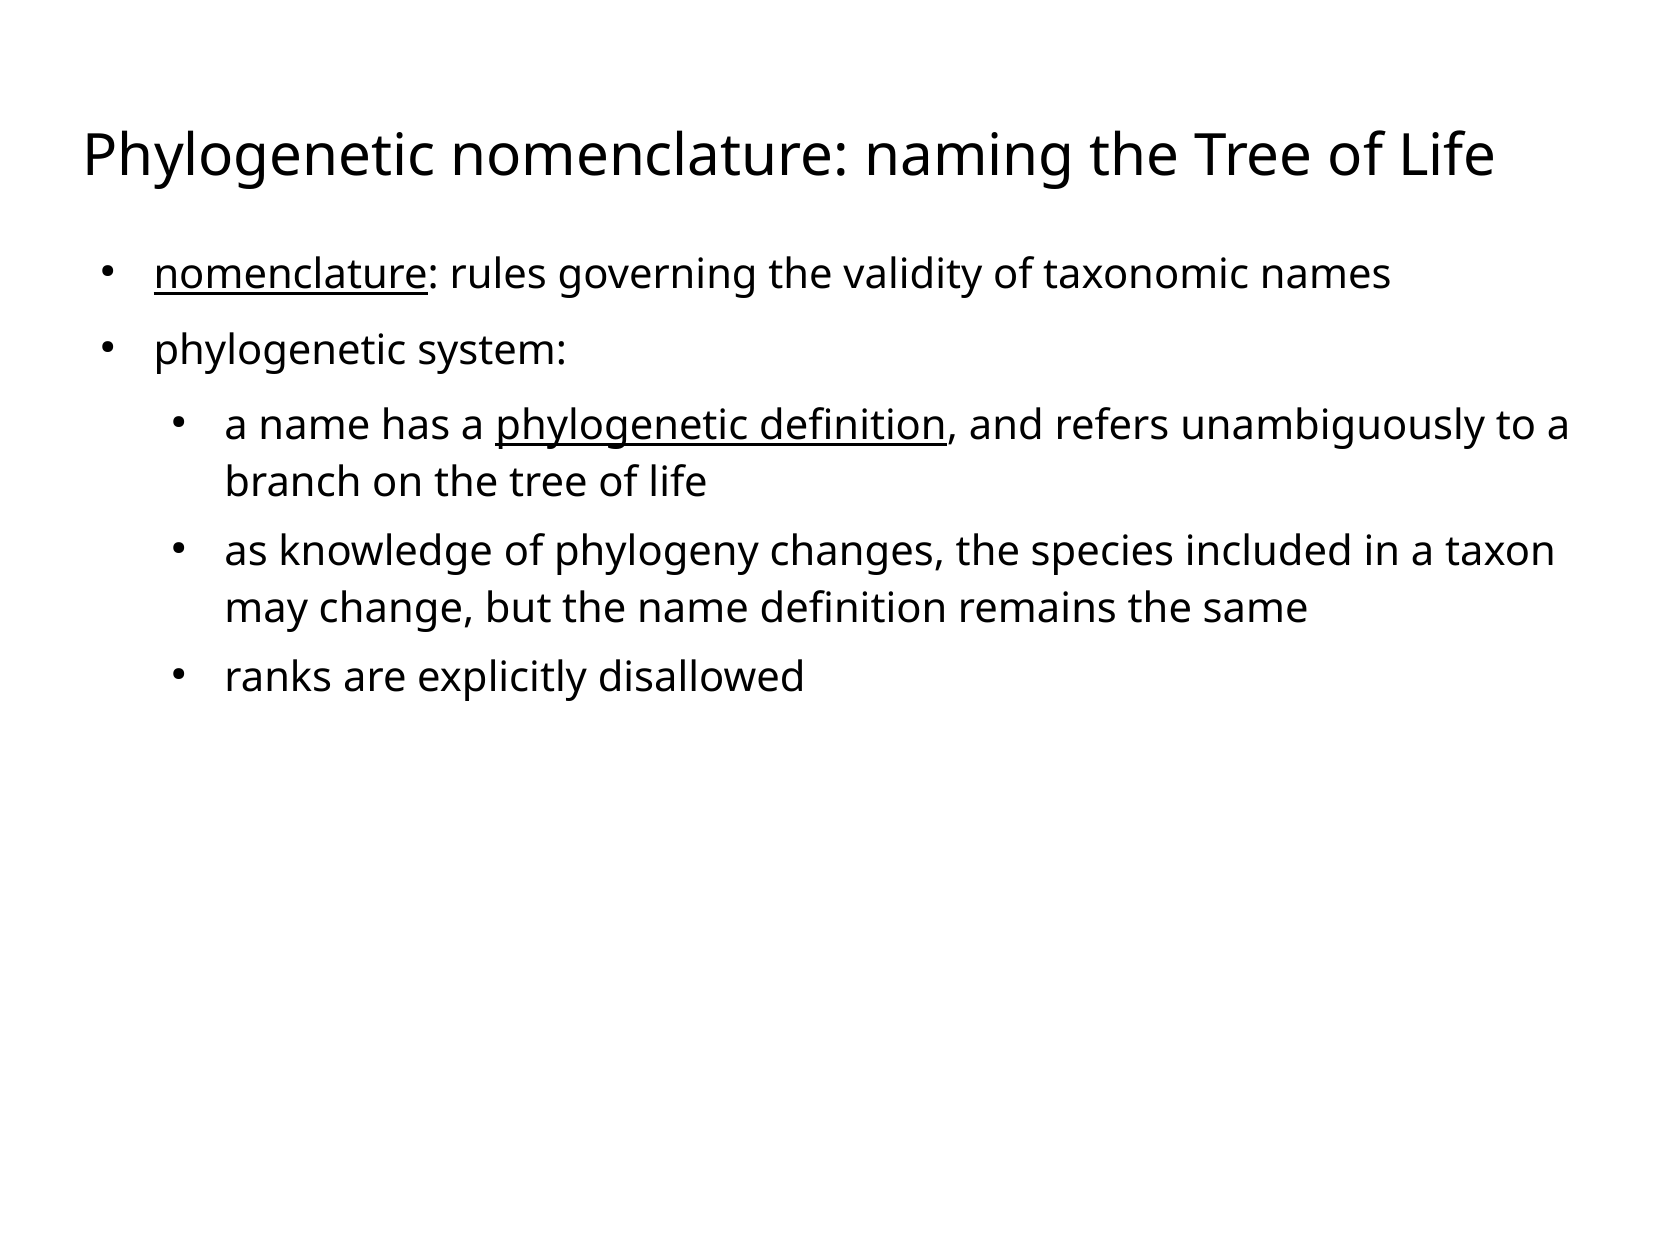

# Phylogenetic nomenclature: naming the Tree of Life
nomenclature: rules governing the validity of taxonomic names
phylogenetic system:
a name has a phylogenetic definition, and refers unambiguously to a branch on the tree of life
as knowledge of phylogeny changes, the species included in a taxon may change, but the name definition remains the same
ranks are explicitly disallowed